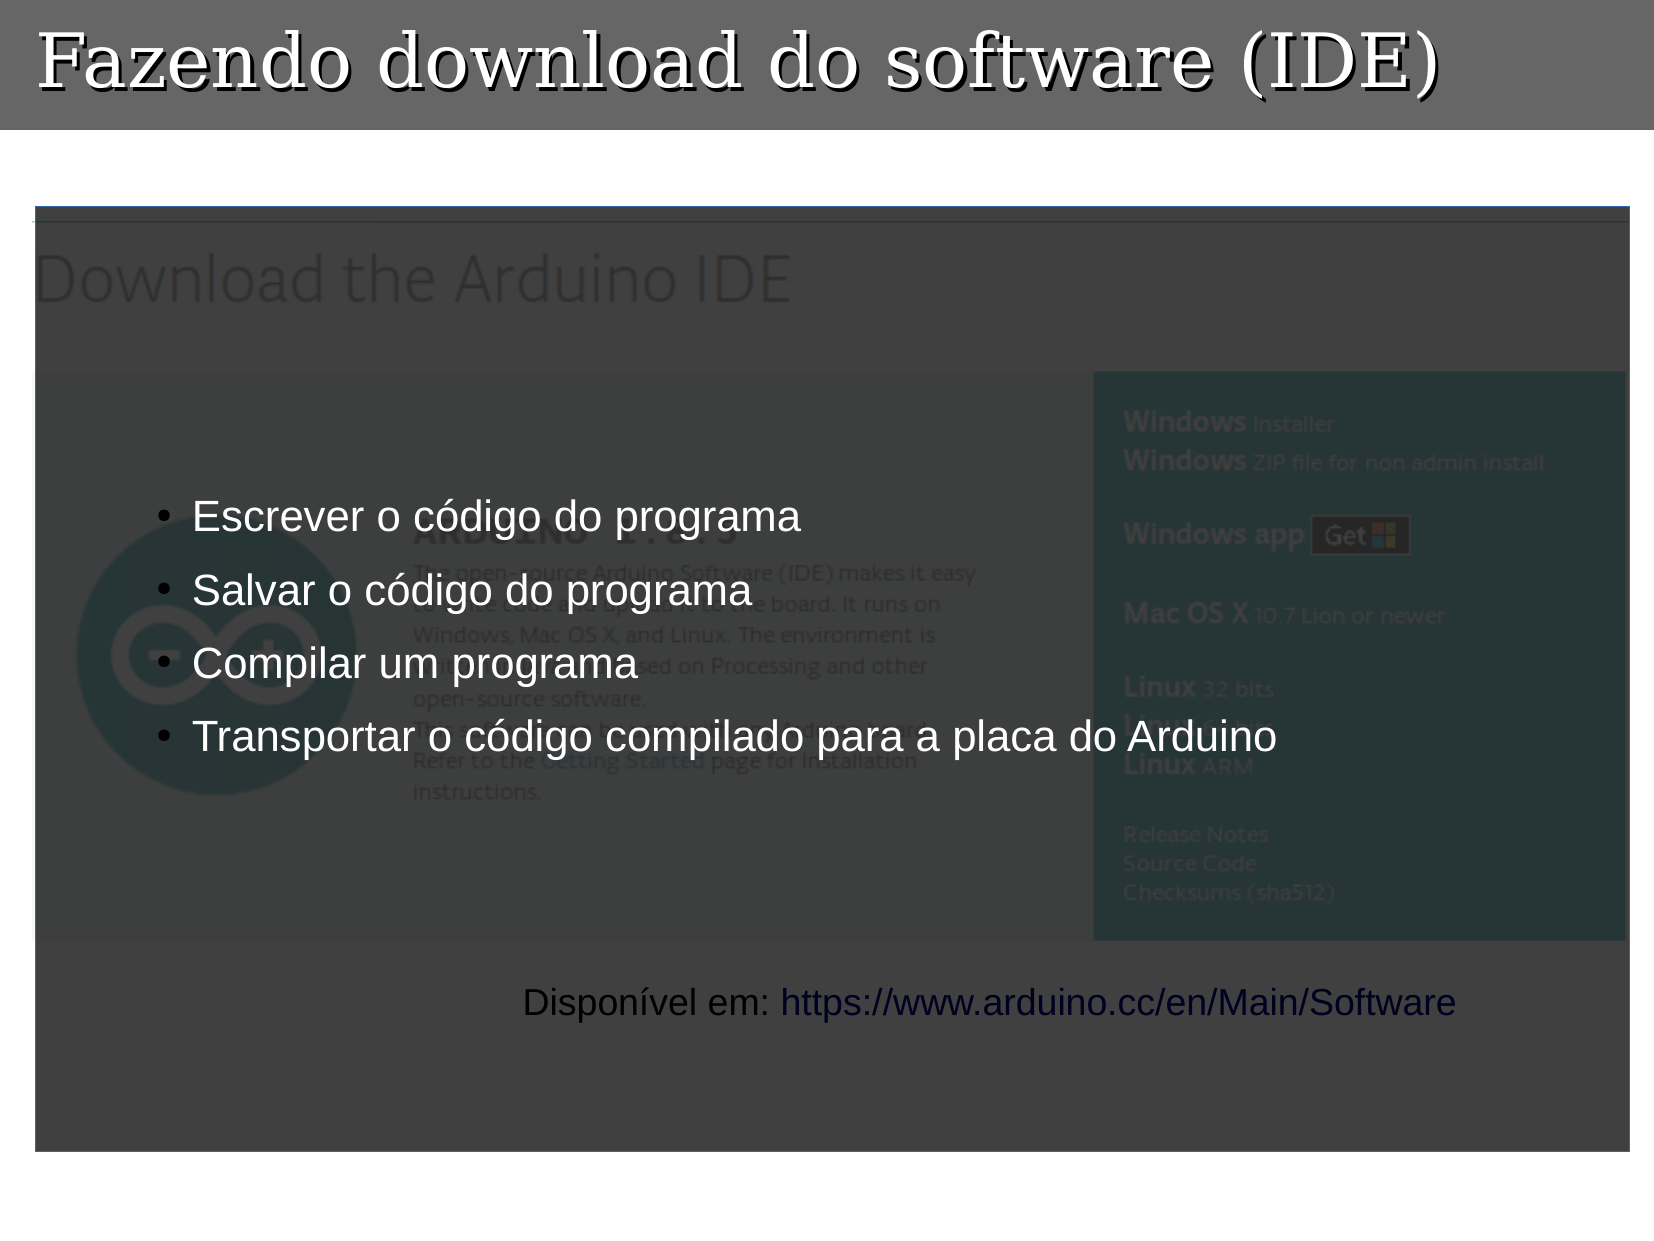

# Fazendo download do software (IDE)
Escrever o código do programa
Salvar o código do programa
Compilar um programa
Transportar o código compilado para a placa do Arduino
Disponível em: https://www.arduino.cc/en/Main/Software